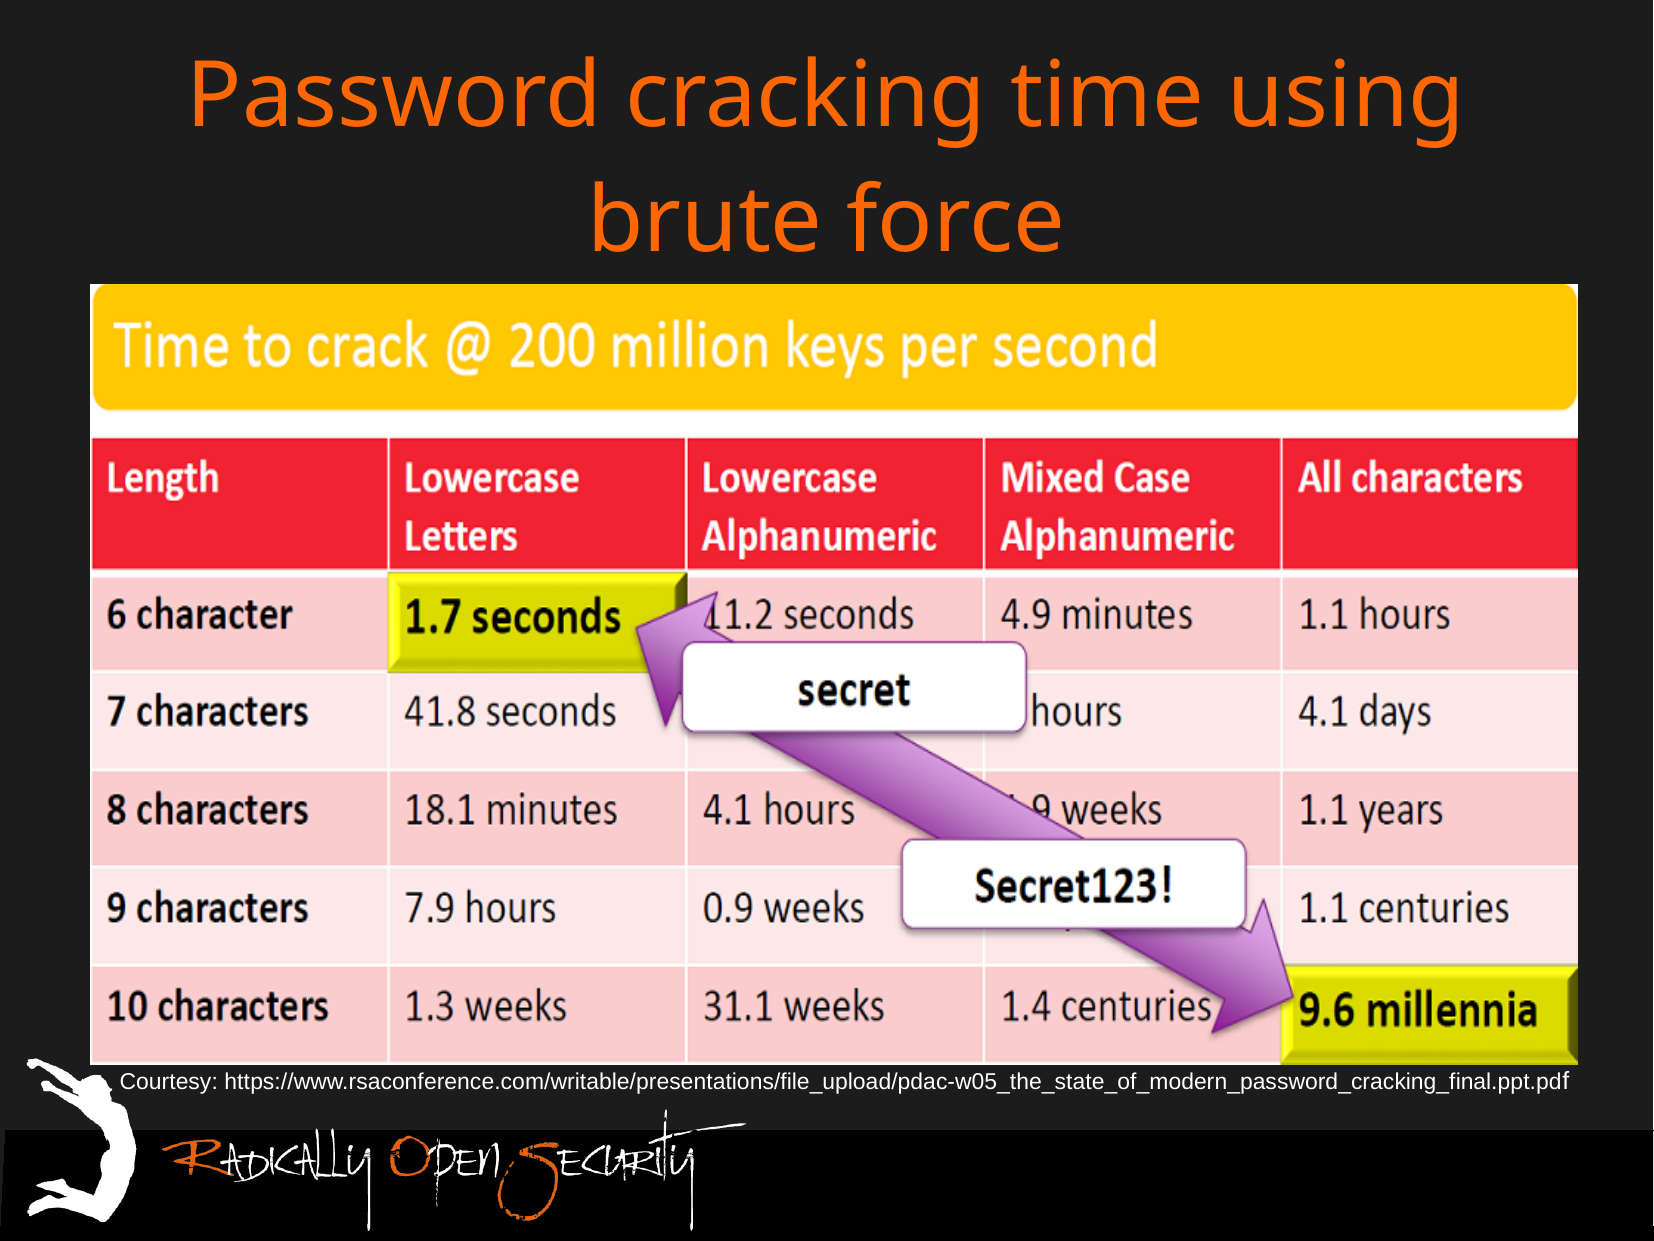

# Password cracking time using brute force
Courtesy: https://www.rsaconference.com/writable/presentations/file_upload/pdac-w05_the_state_of_modern_password_cracking_final.ppt.pdf